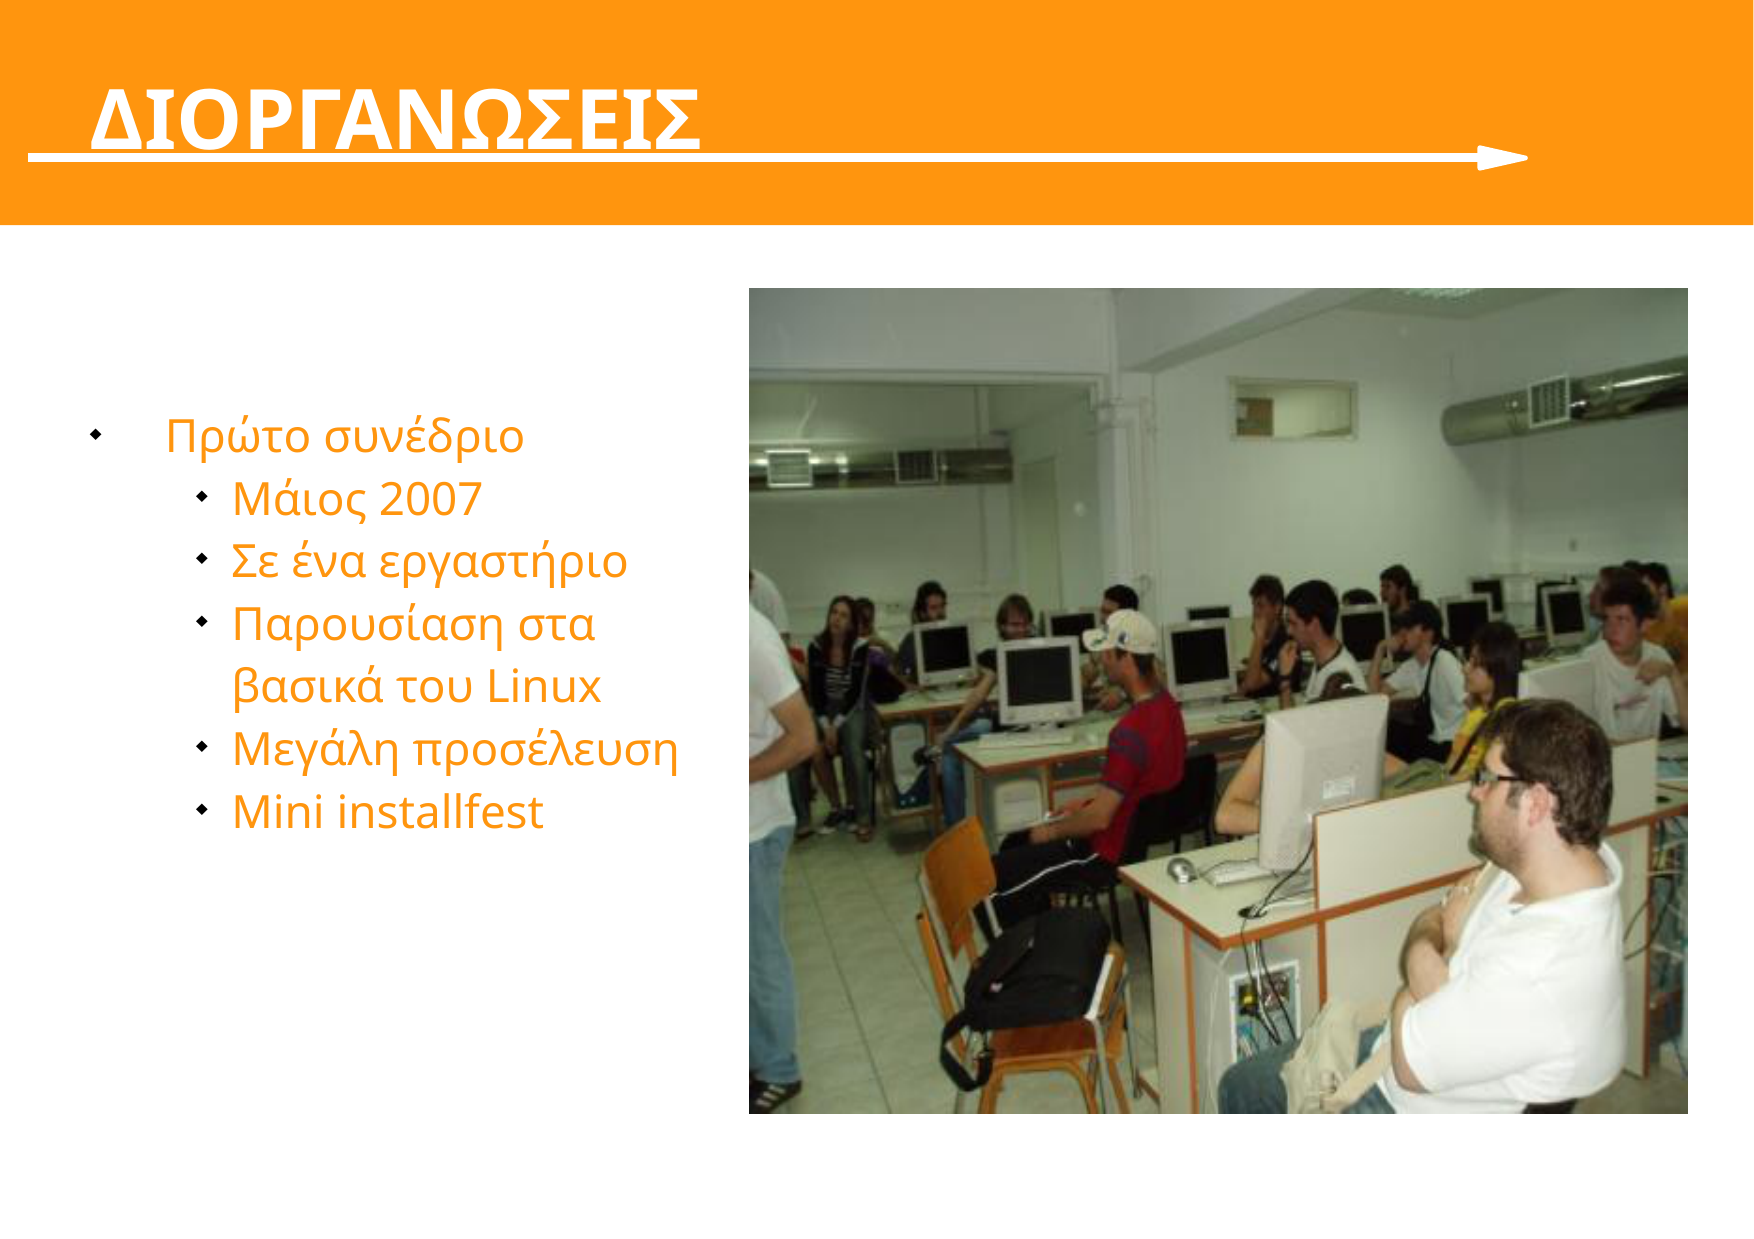

ΔΙΟΡΓΑΝΩΣΕΙΣ
	Πρώτο συνέδριο
Μάιος 2007
Σε ένα εργαστήριο
Παρουσίαση στα βασικά του Linux
Μεγάλη προσέλευση
Mini installfest